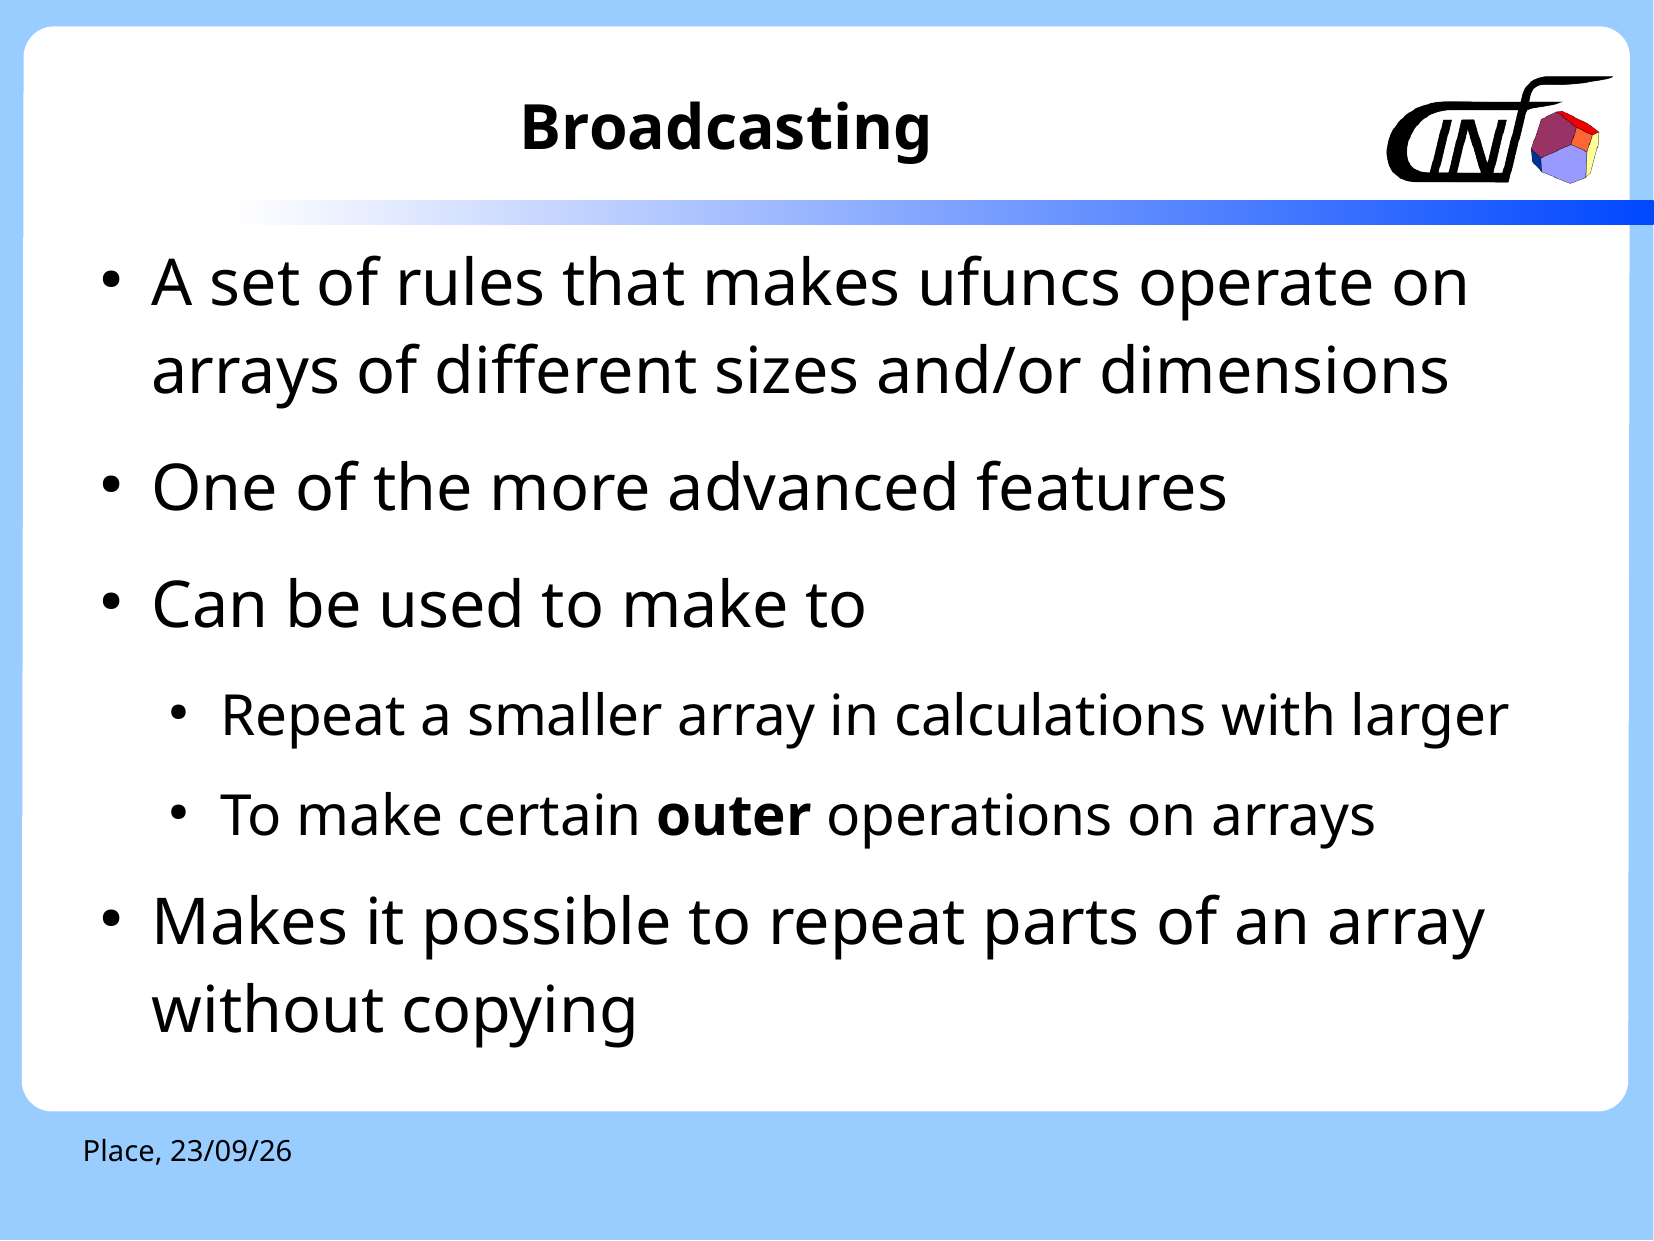

# Broadcasting
A set of rules that makes ufuncs operate on arrays of different sizes and/or dimensions
One of the more advanced features
Can be used to make to
Repeat a smaller array in calculations with larger
To make certain outer operations on arrays
Makes it possible to repeat parts of an array without copying